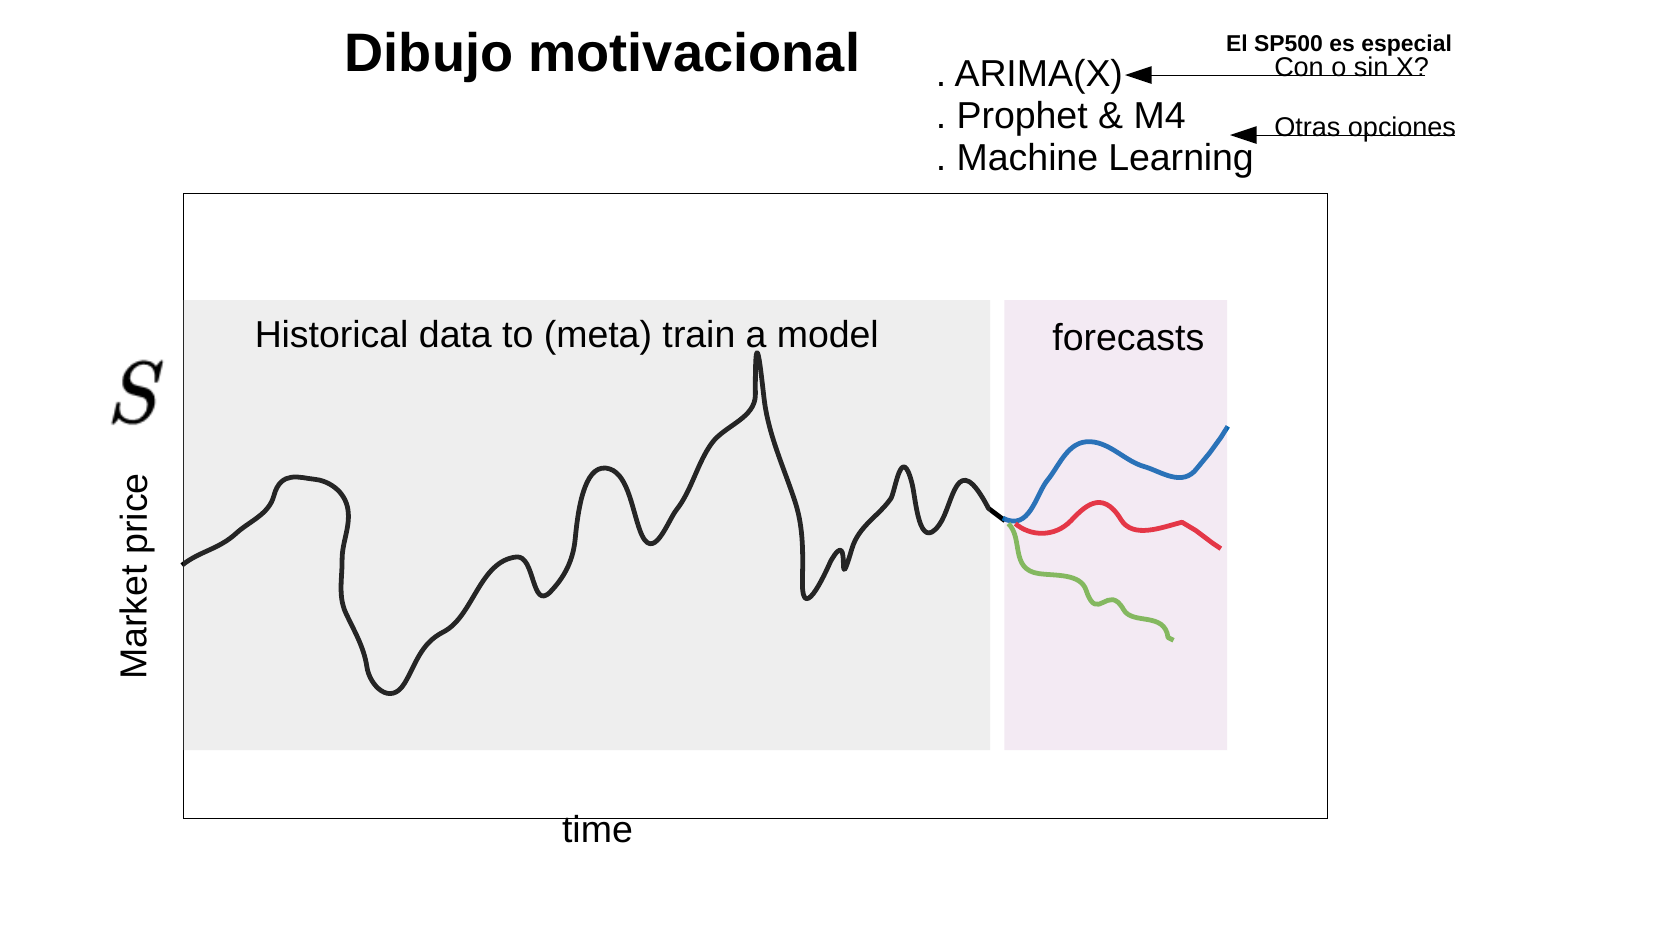

Dibujo motivacional
El SP500 es especial
Con o sin X?
Otras opciones
. ARIMA(X)
. Prophet & M4
. Machine Learning
Historical data to (meta) train a model
forecasts
Market price
time